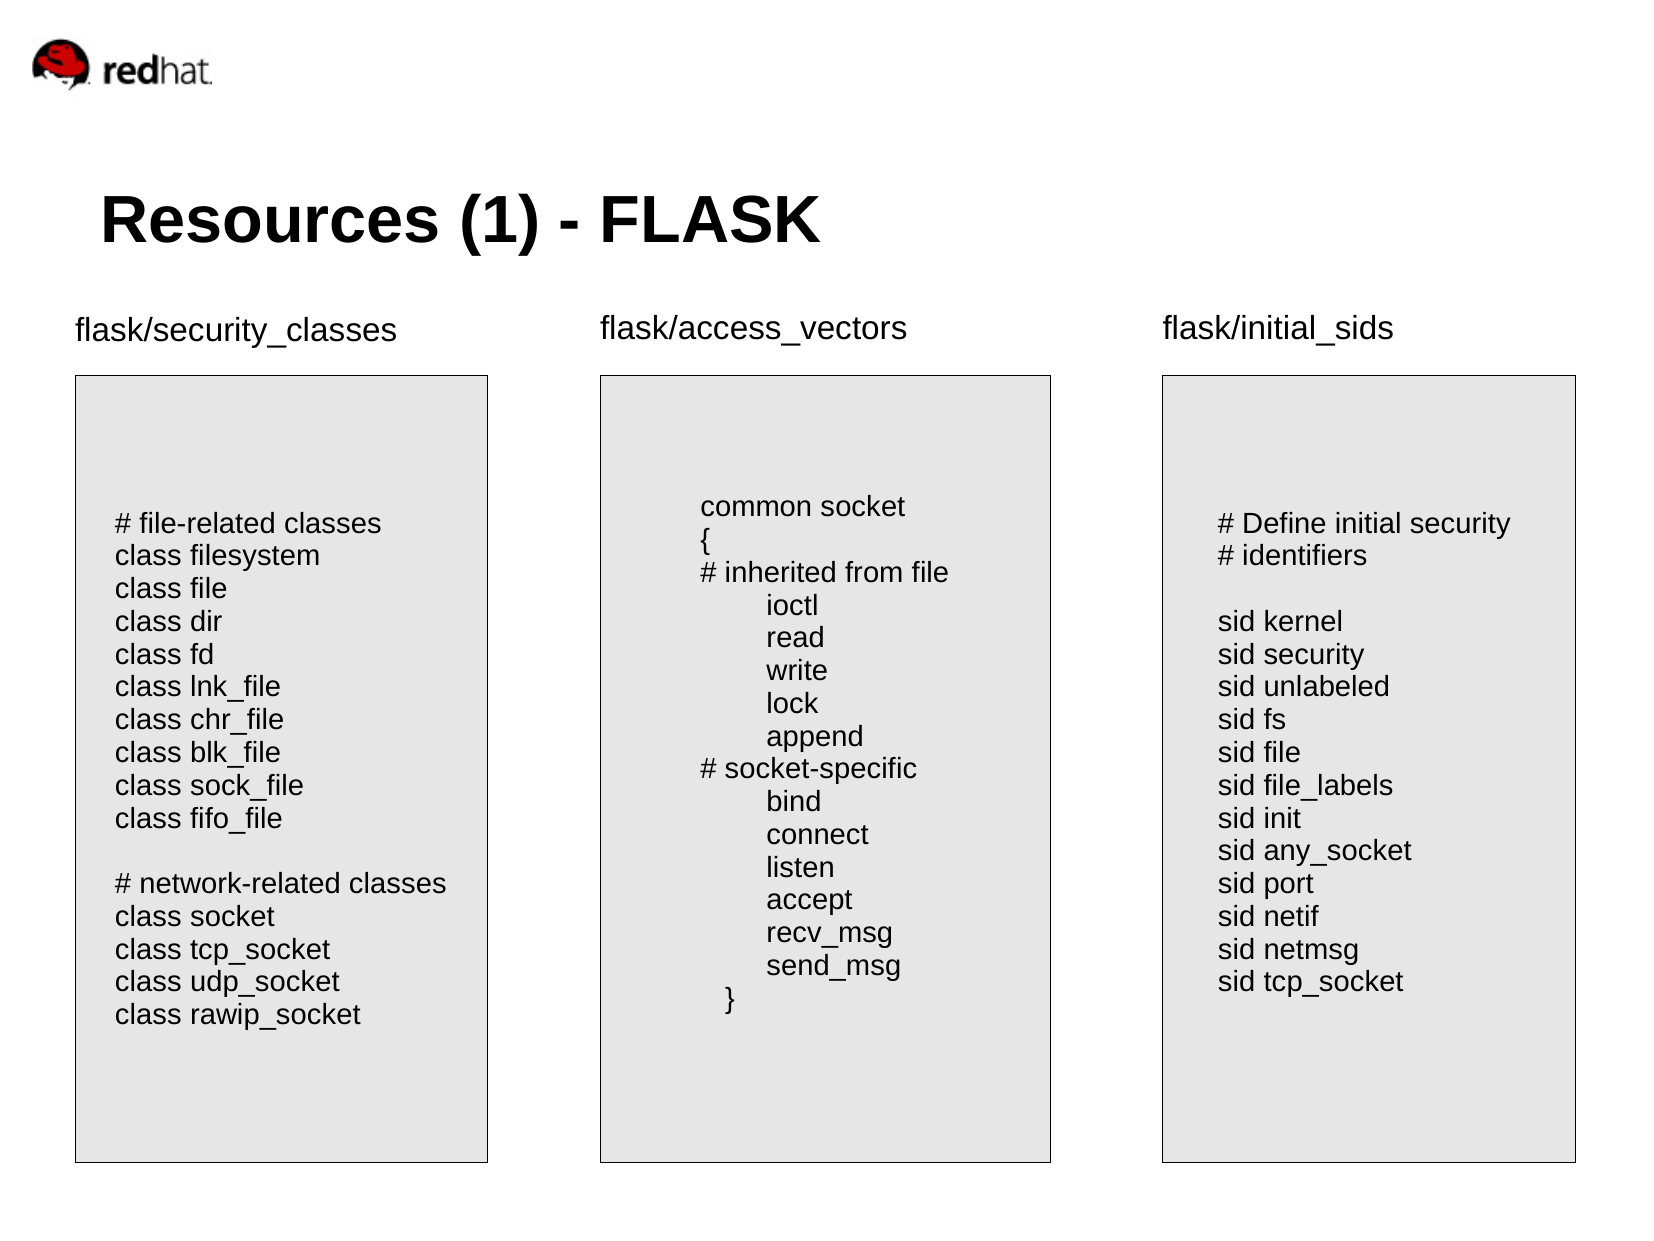

# Resources (1) - FLASK
flask/security_classes
flask/access_vectors
flask/initial_sids
# file-related classes
class filesystem
class file
class dir
class fd
class lnk_file
class chr_file
class blk_file
class sock_file
class fifo_file
# network-related classes
class socket
class tcp_socket
class udp_socket
class rawip_socket
common socket
{
# inherited from file
 ioctl
 read
 write
 lock
 append
# socket-specific
 bind
 connect
 listen
 accept
 recv_msg
 send_msg
 }
# Define initial security
# identifiers
sid kernel
sid security
sid unlabeled
sid fs
sid file
sid file_labels
sid init
sid any_socket
sid port
sid netif
sid netmsg
sid tcp_socket